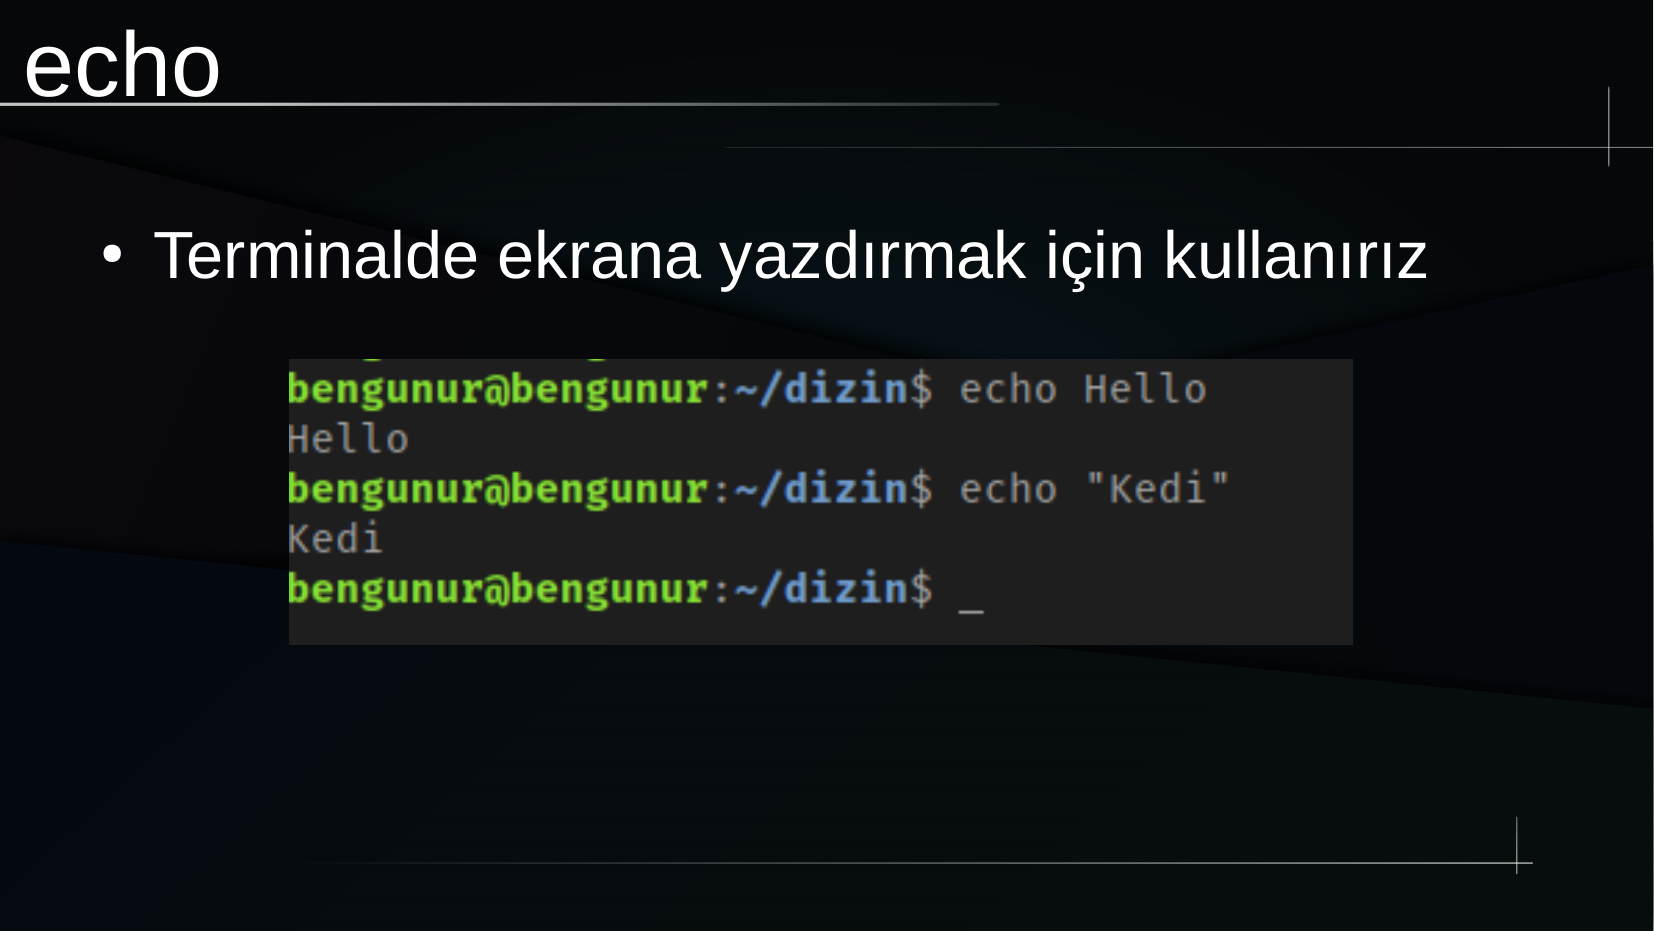

# echo
Terminalde ekrana yazdırmak için kullanırız